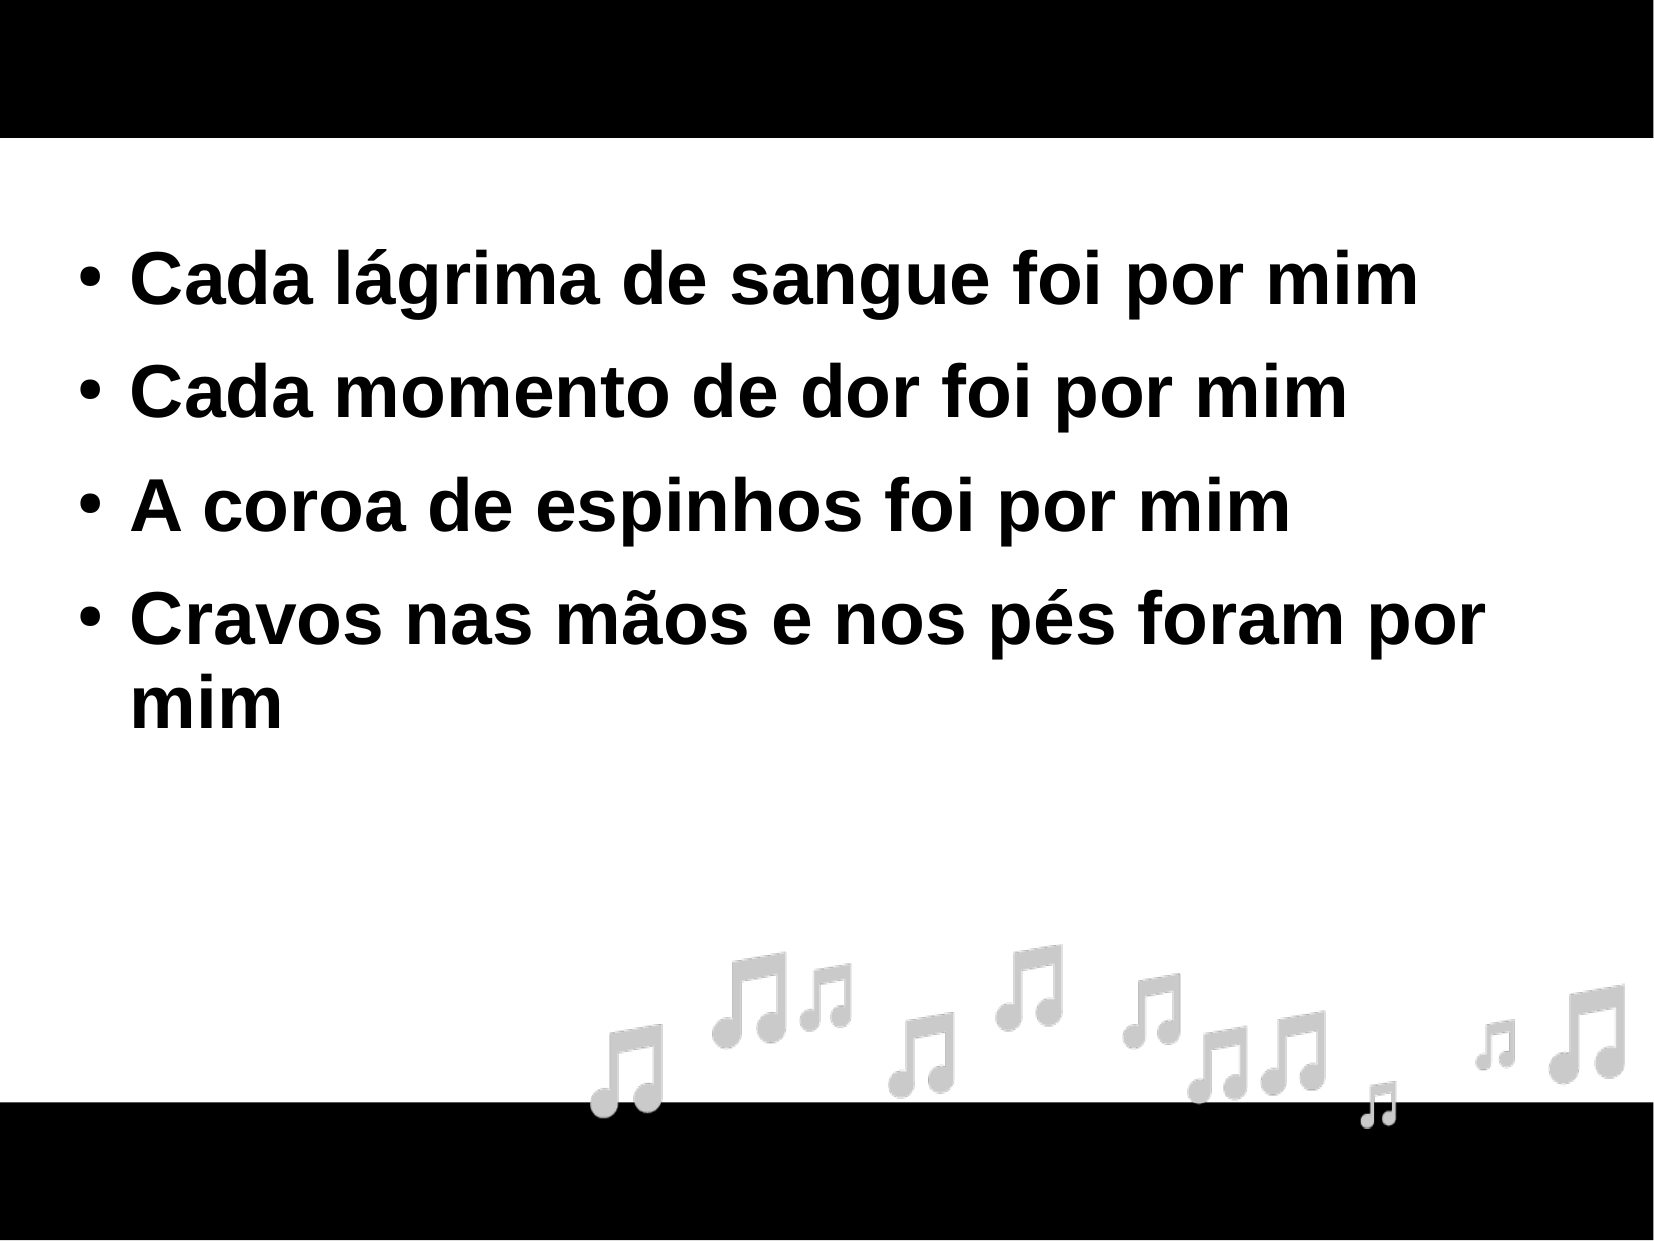

# Cada lágrima de sangue foi por mim
Cada momento de dor foi por mim
A coroa de espinhos foi por mim
Cravos nas mãos e nos pés foram por mim